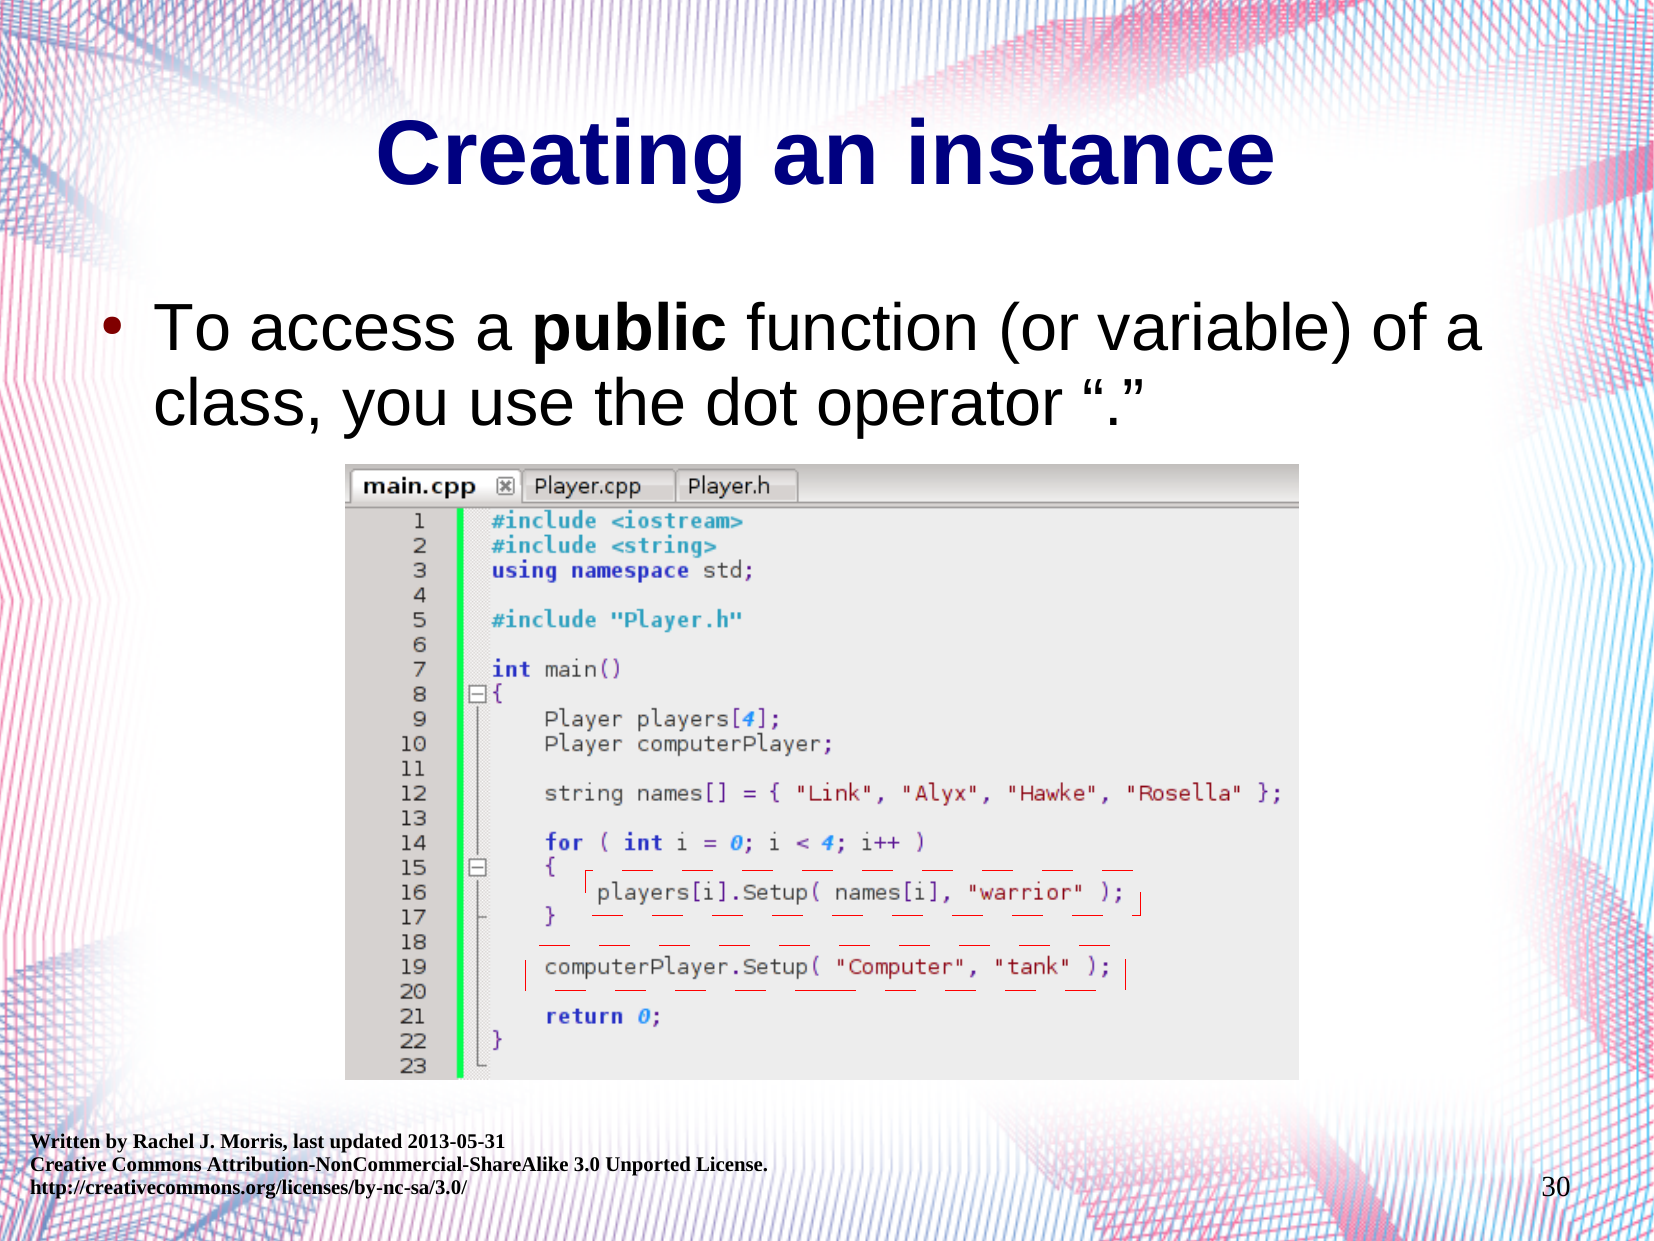

# Creating an instance
To access a public function (or variable) of a class, you use the dot operator “.”
30